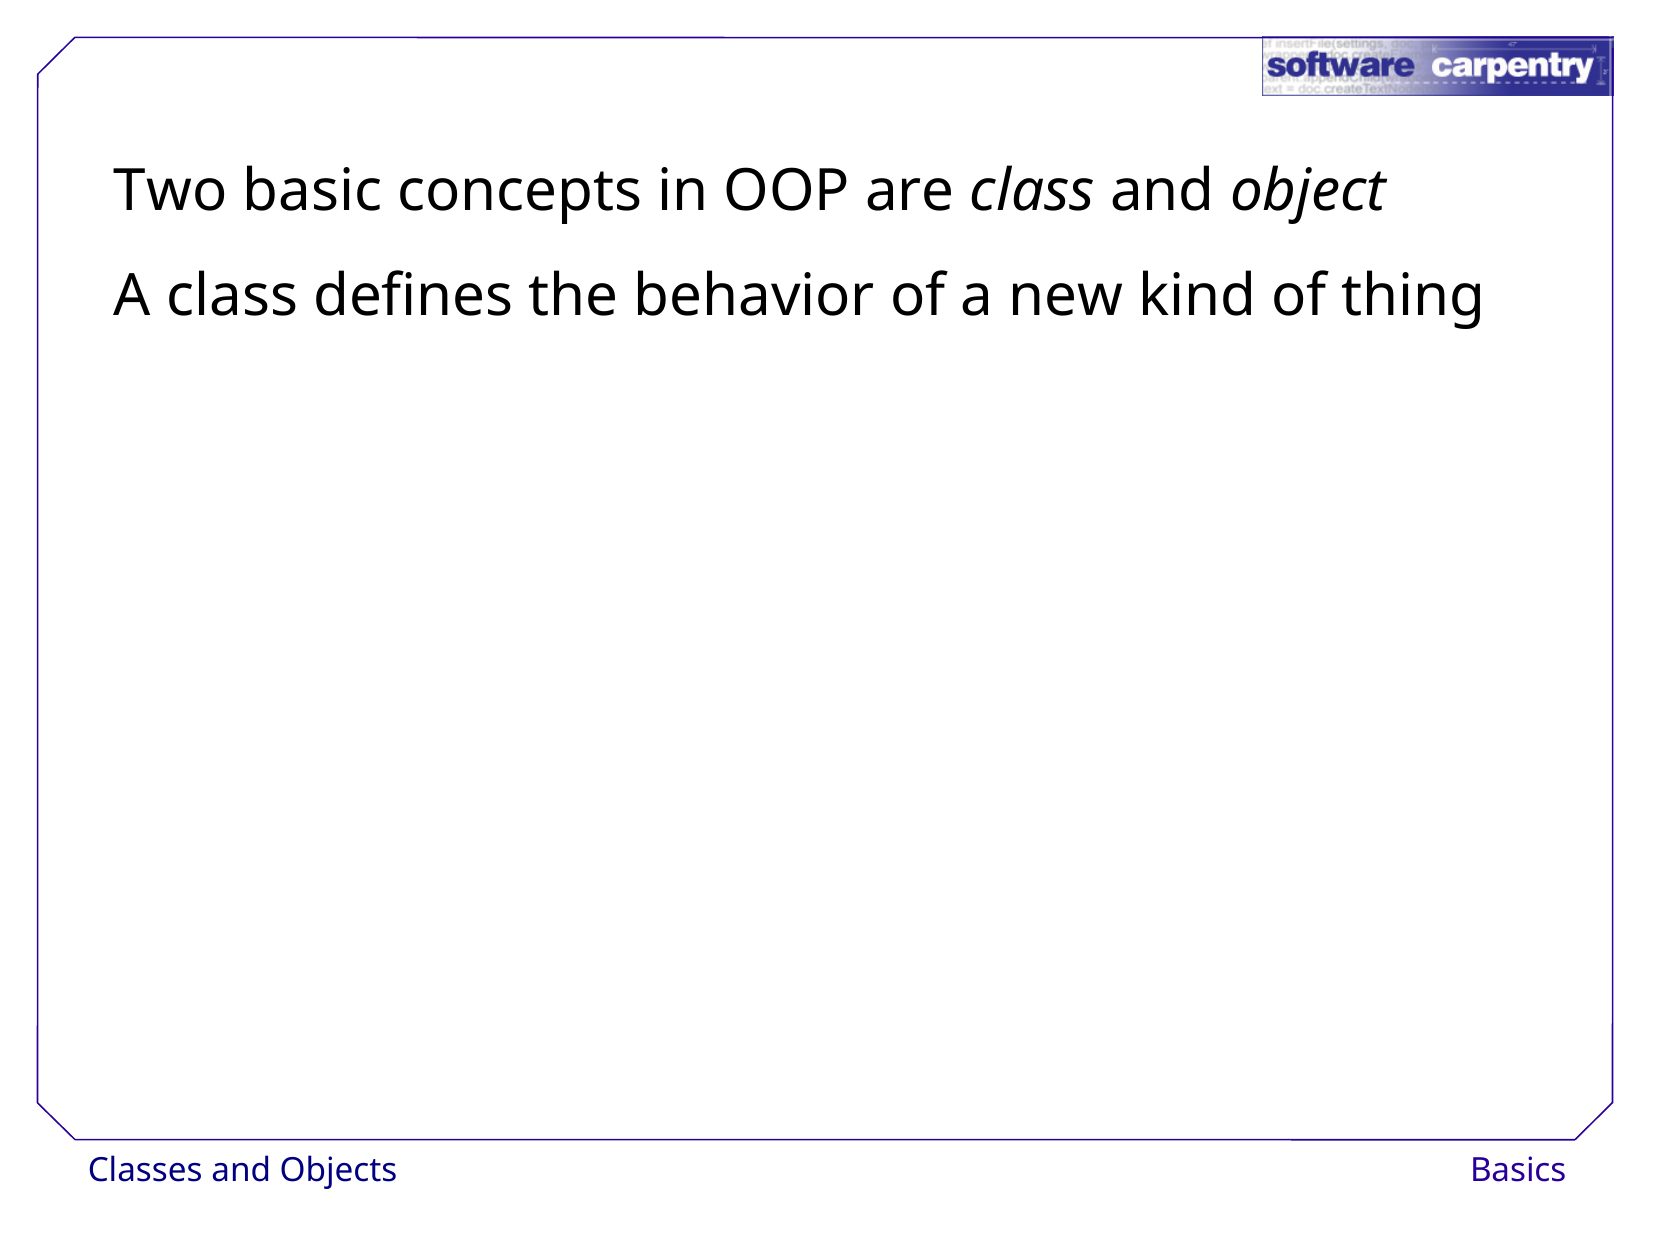

Two basic concepts in OOP are class and object
A class defines the behavior of a new kind of thing